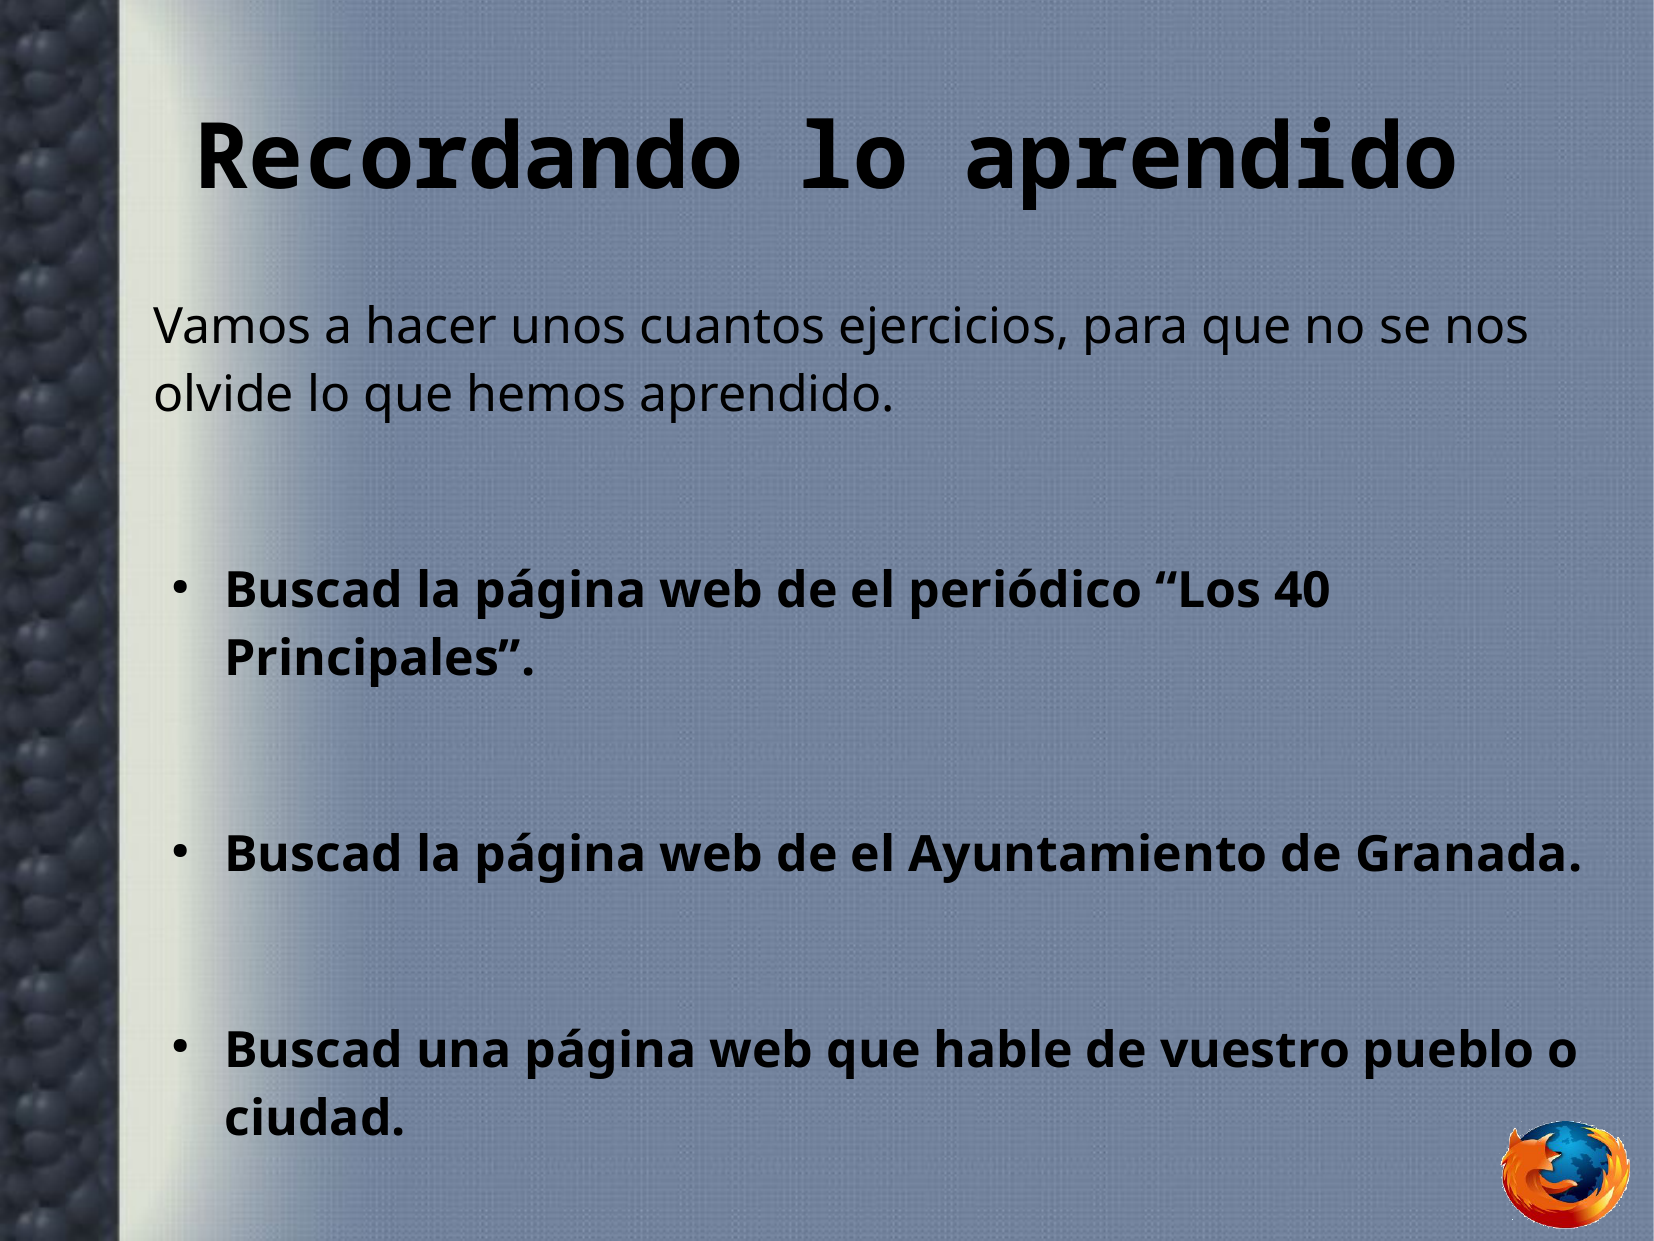

# Recordando lo aprendido
Vamos a hacer unos cuantos ejercicios, para que no se nos olvide lo que hemos aprendido.
Buscad la página web de el periódico “Los 40 Principales”.
Buscad la página web de el Ayuntamiento de Granada.
Buscad una página web que hable de vuestro pueblo o ciudad.